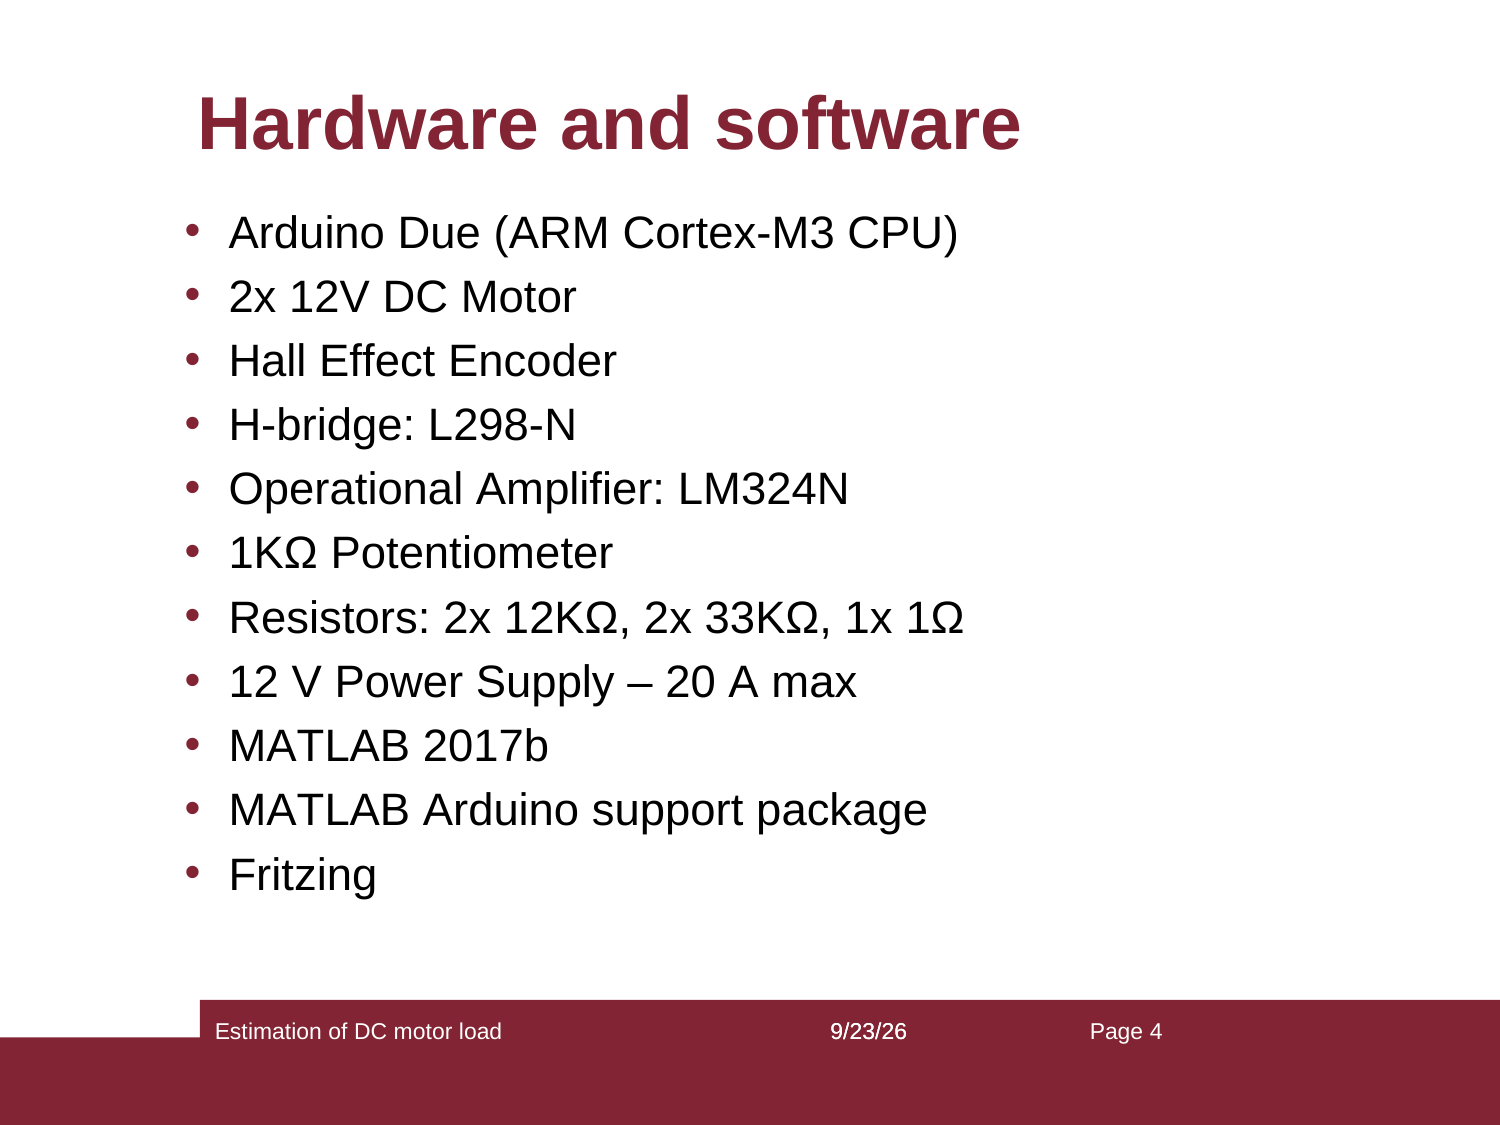

# Hardware and software
Arduino Due (ARM Cortex-M3 CPU)
2x 12V DC Motor
Hall Effect Encoder
H-bridge: L298-N
Operational Amplifier: LM324N
1KΩ Potentiometer
Resistors: 2x 12KΩ, 2x 33KΩ, 1x 1Ω
12 V Power Supply – 20 A max
MATLAB 2017b
MATLAB Arduino support package
Fritzing
Estimation of DC motor load
Page 4